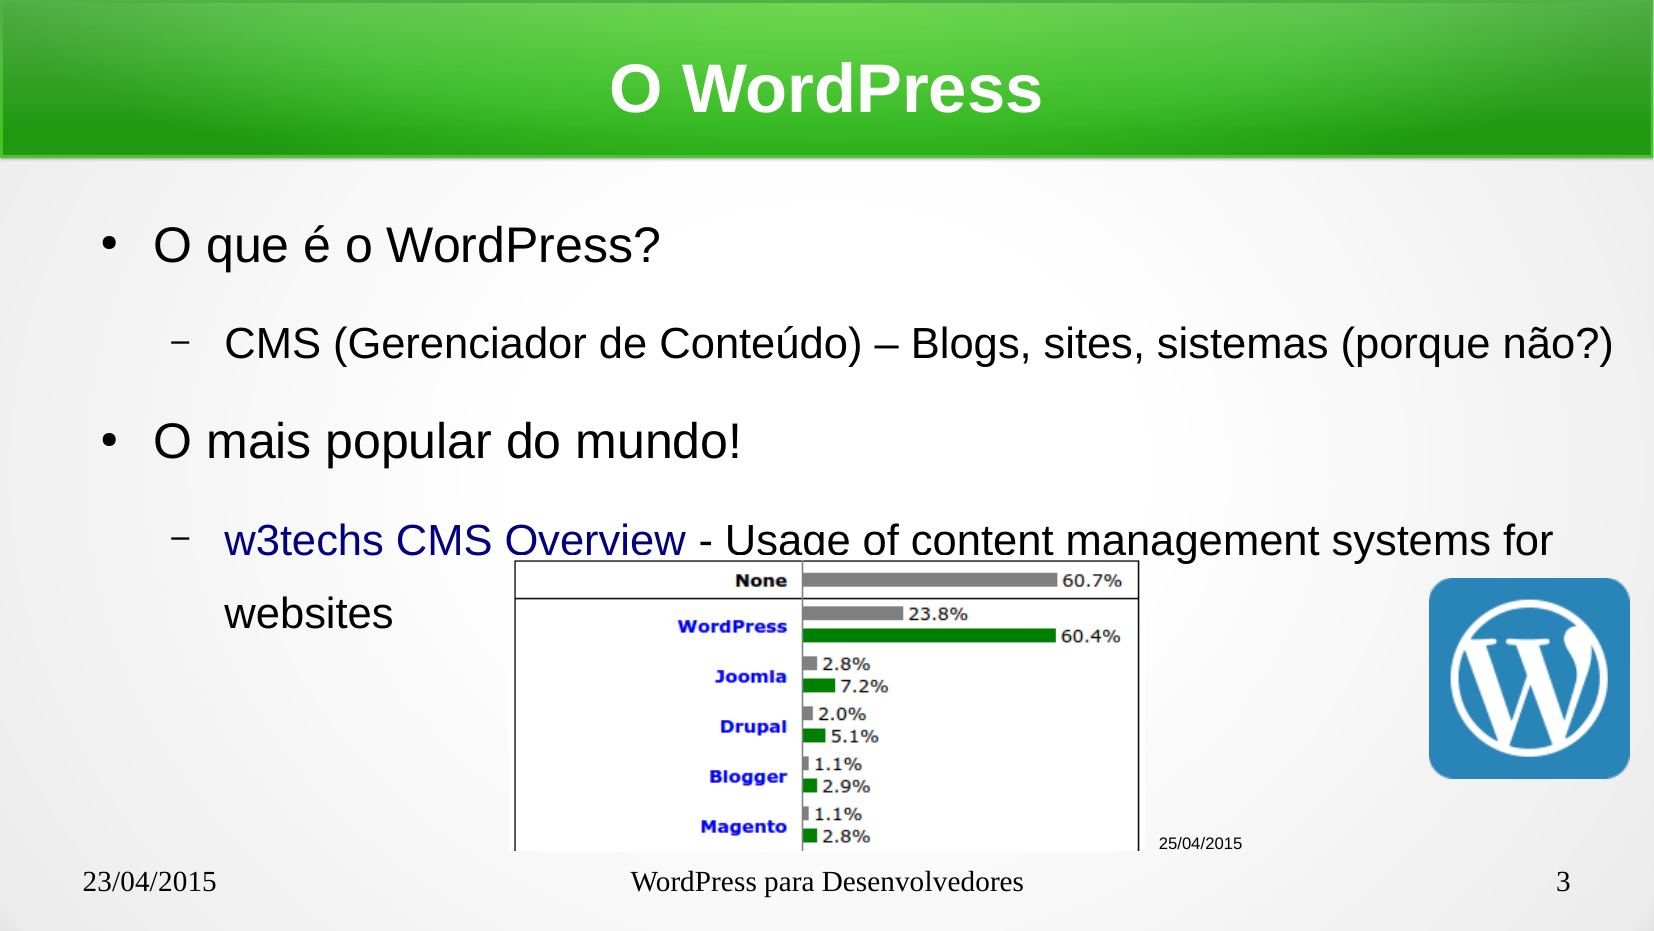

# O WordPress
O que é o WordPress?
CMS (Gerenciador de Conteúdo) – Blogs, sites, sistemas (porque não?)
O mais popular do mundo!
w3techs CMS Overview - Usage of content management systems for websites
25/04/2015
23/04/2015
WordPress para Desenvolvedores
3